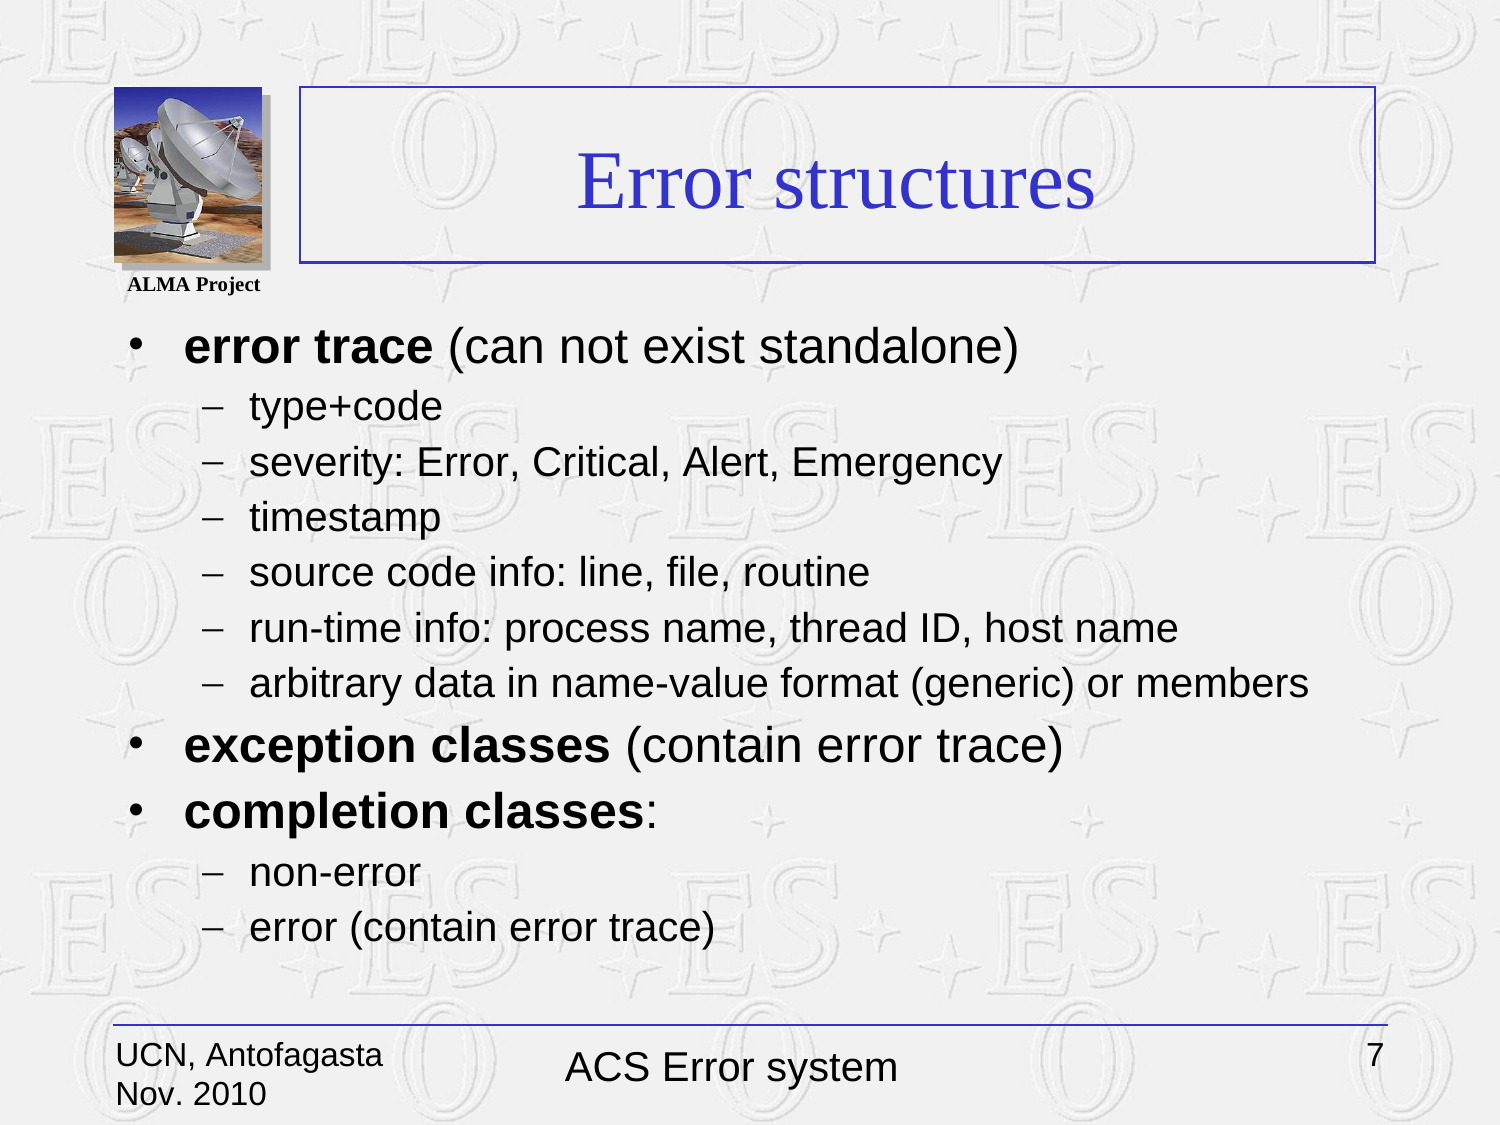

# Error structures
error trace (can not exist standalone)
type+code
severity: Error, Critical, Alert, Emergency
timestamp
source code info: line, file, routine
run-time info: process name, thread ID, host name
arbitrary data in name-value format (generic) or members
exception classes (contain error trace)
completion classes:
non-error
error (contain error trace)
7